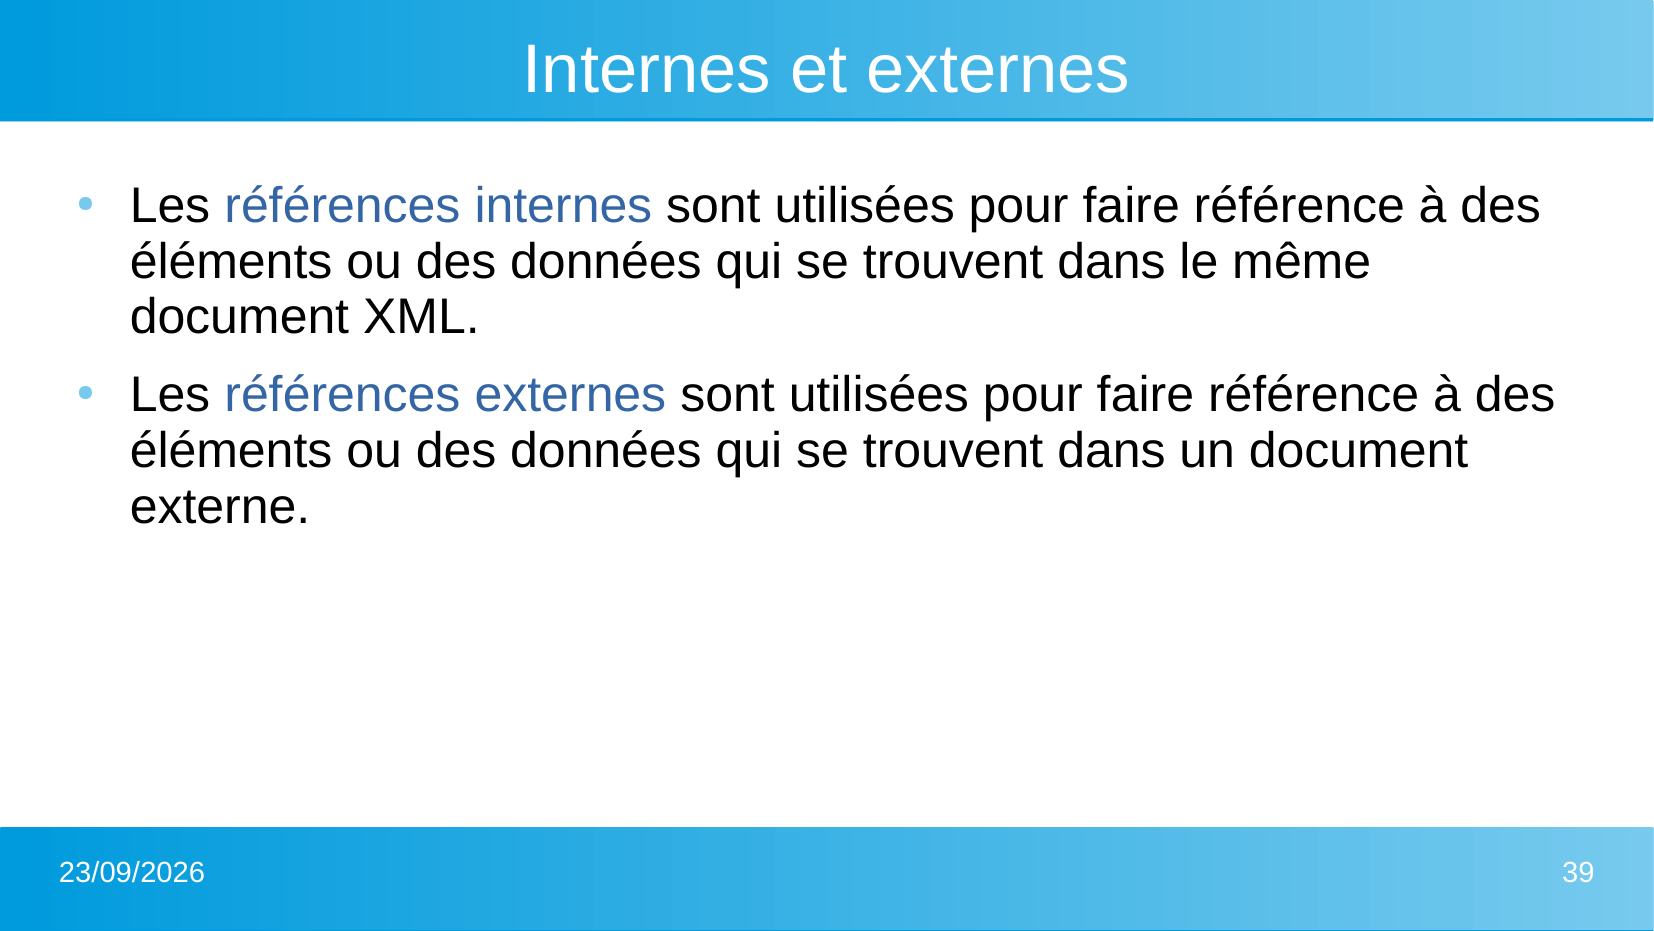

# Internes et externes
Les références internes sont utilisées pour faire référence à des éléments ou des données qui se trouvent dans le même document XML.
Les références externes sont utilisées pour faire référence à des éléments ou des données qui se trouvent dans un document externe.
39